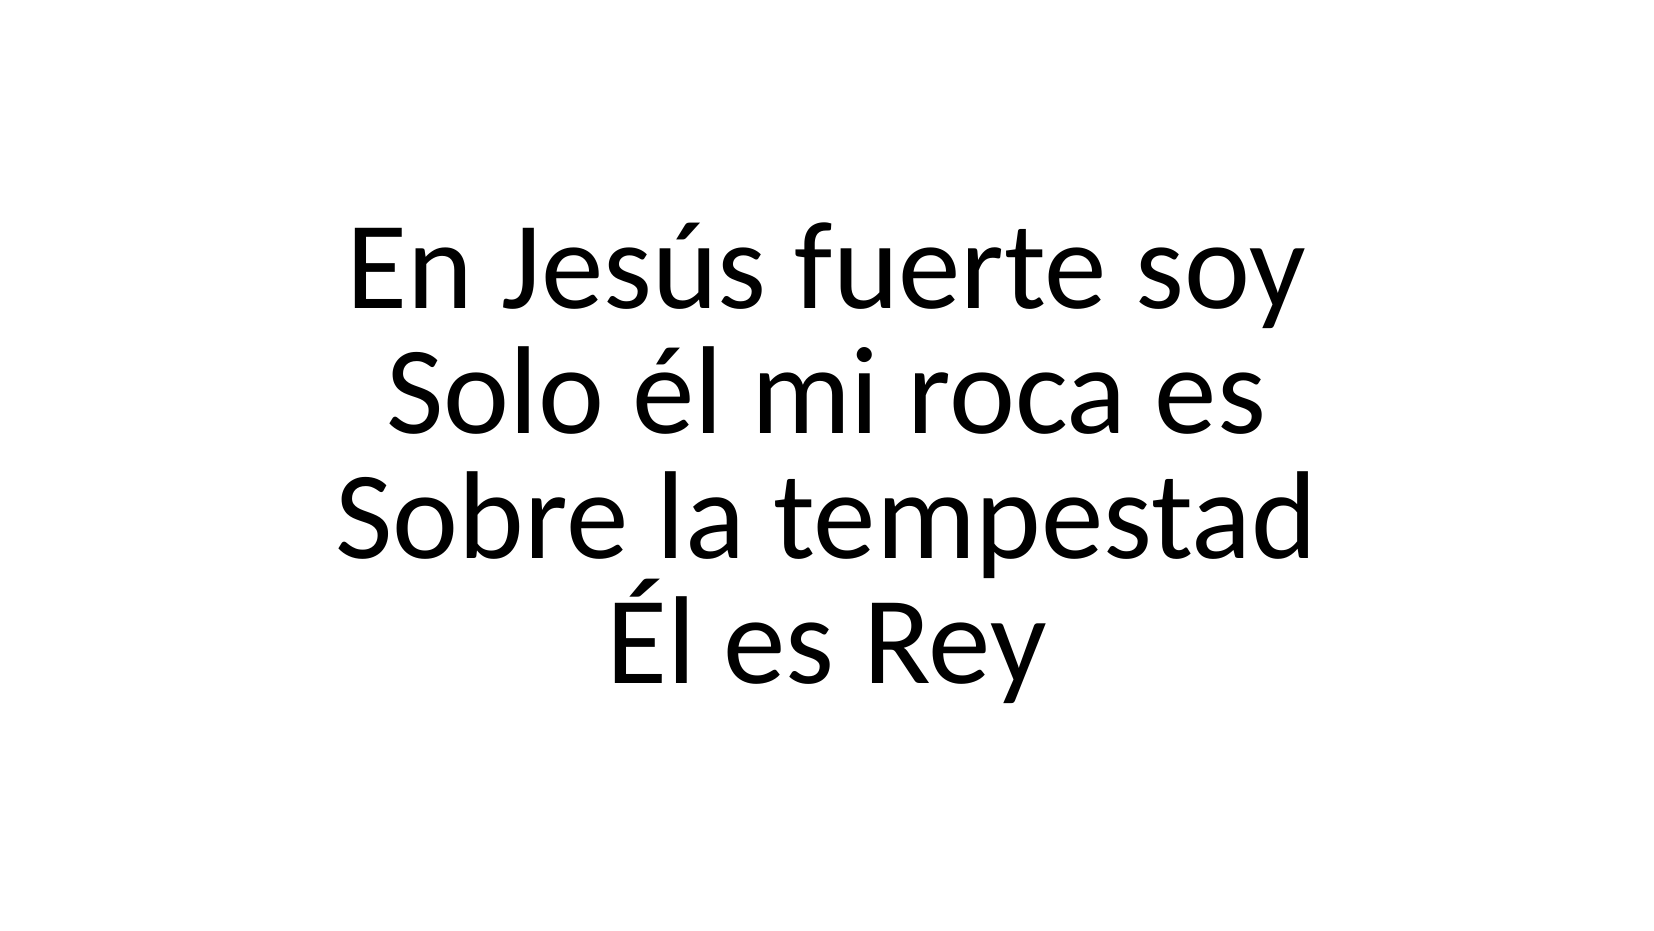

# En Jesús fuerte soy Solo él mi roca es Sobre la tempestad Él es Rey